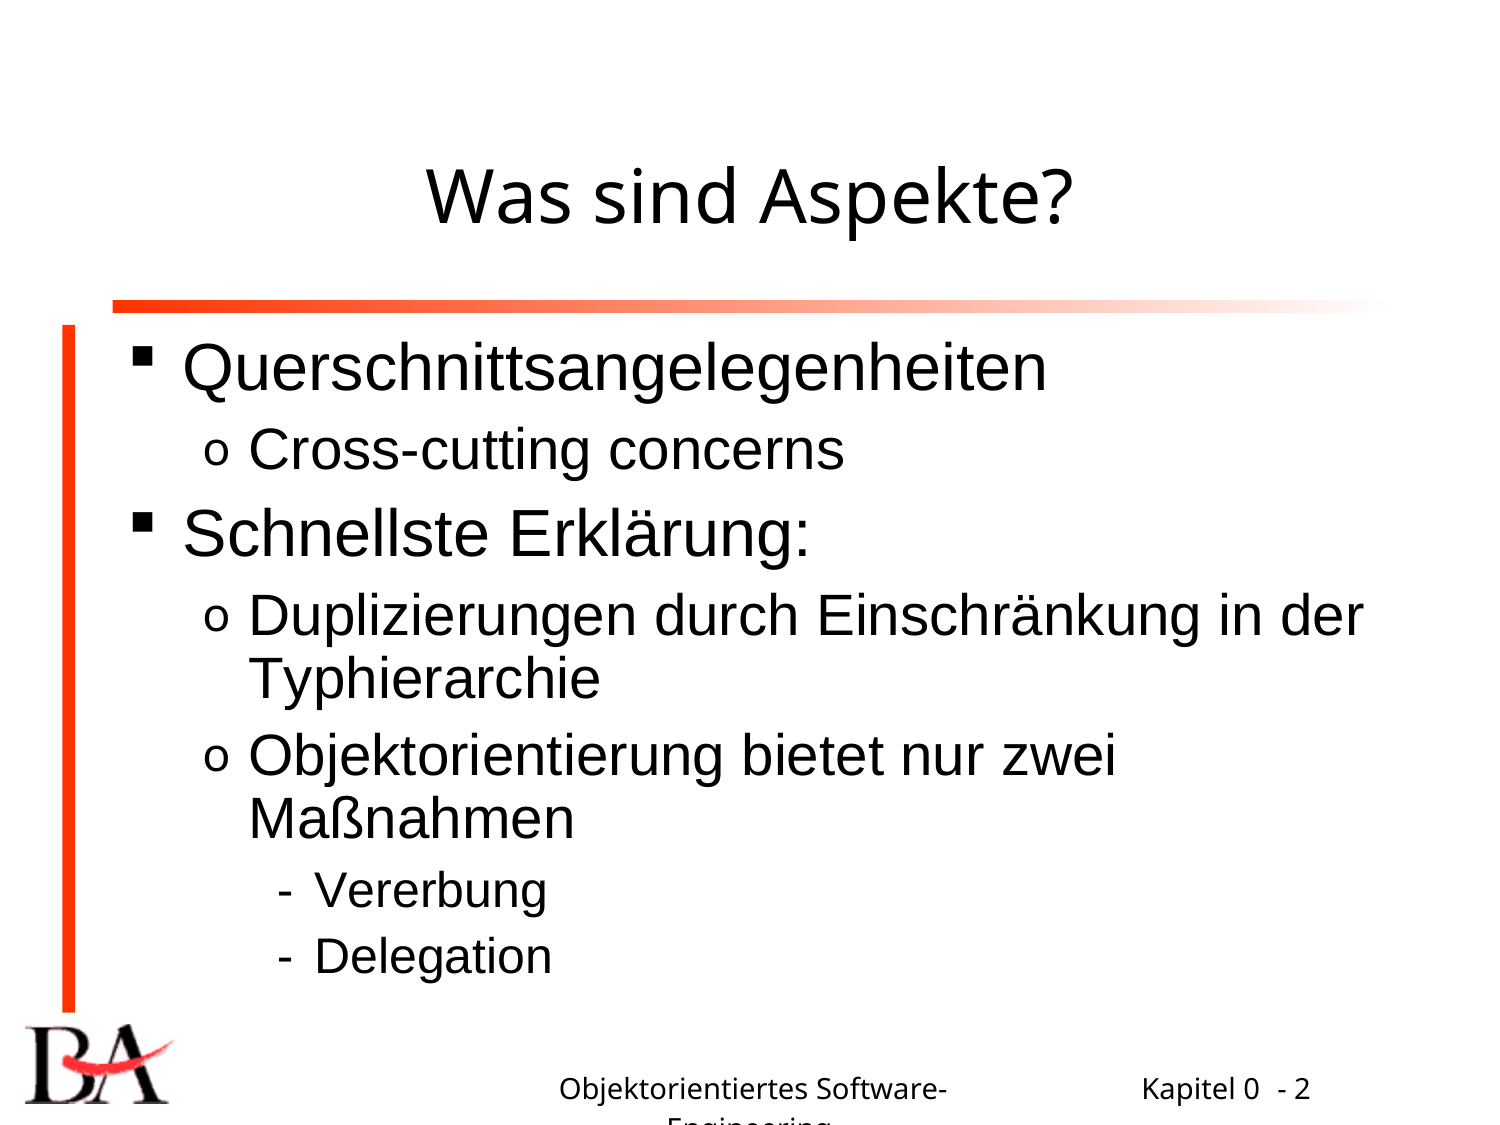

# Was sind Aspekte?
Querschnittsangelegenheiten
Cross-cutting concerns
Schnellste Erklärung:
Duplizierungen durch Einschränkung in der Typhierarchie
Objektorientierung bietet nur zwei Maßnahmen
Vererbung
Delegation
2